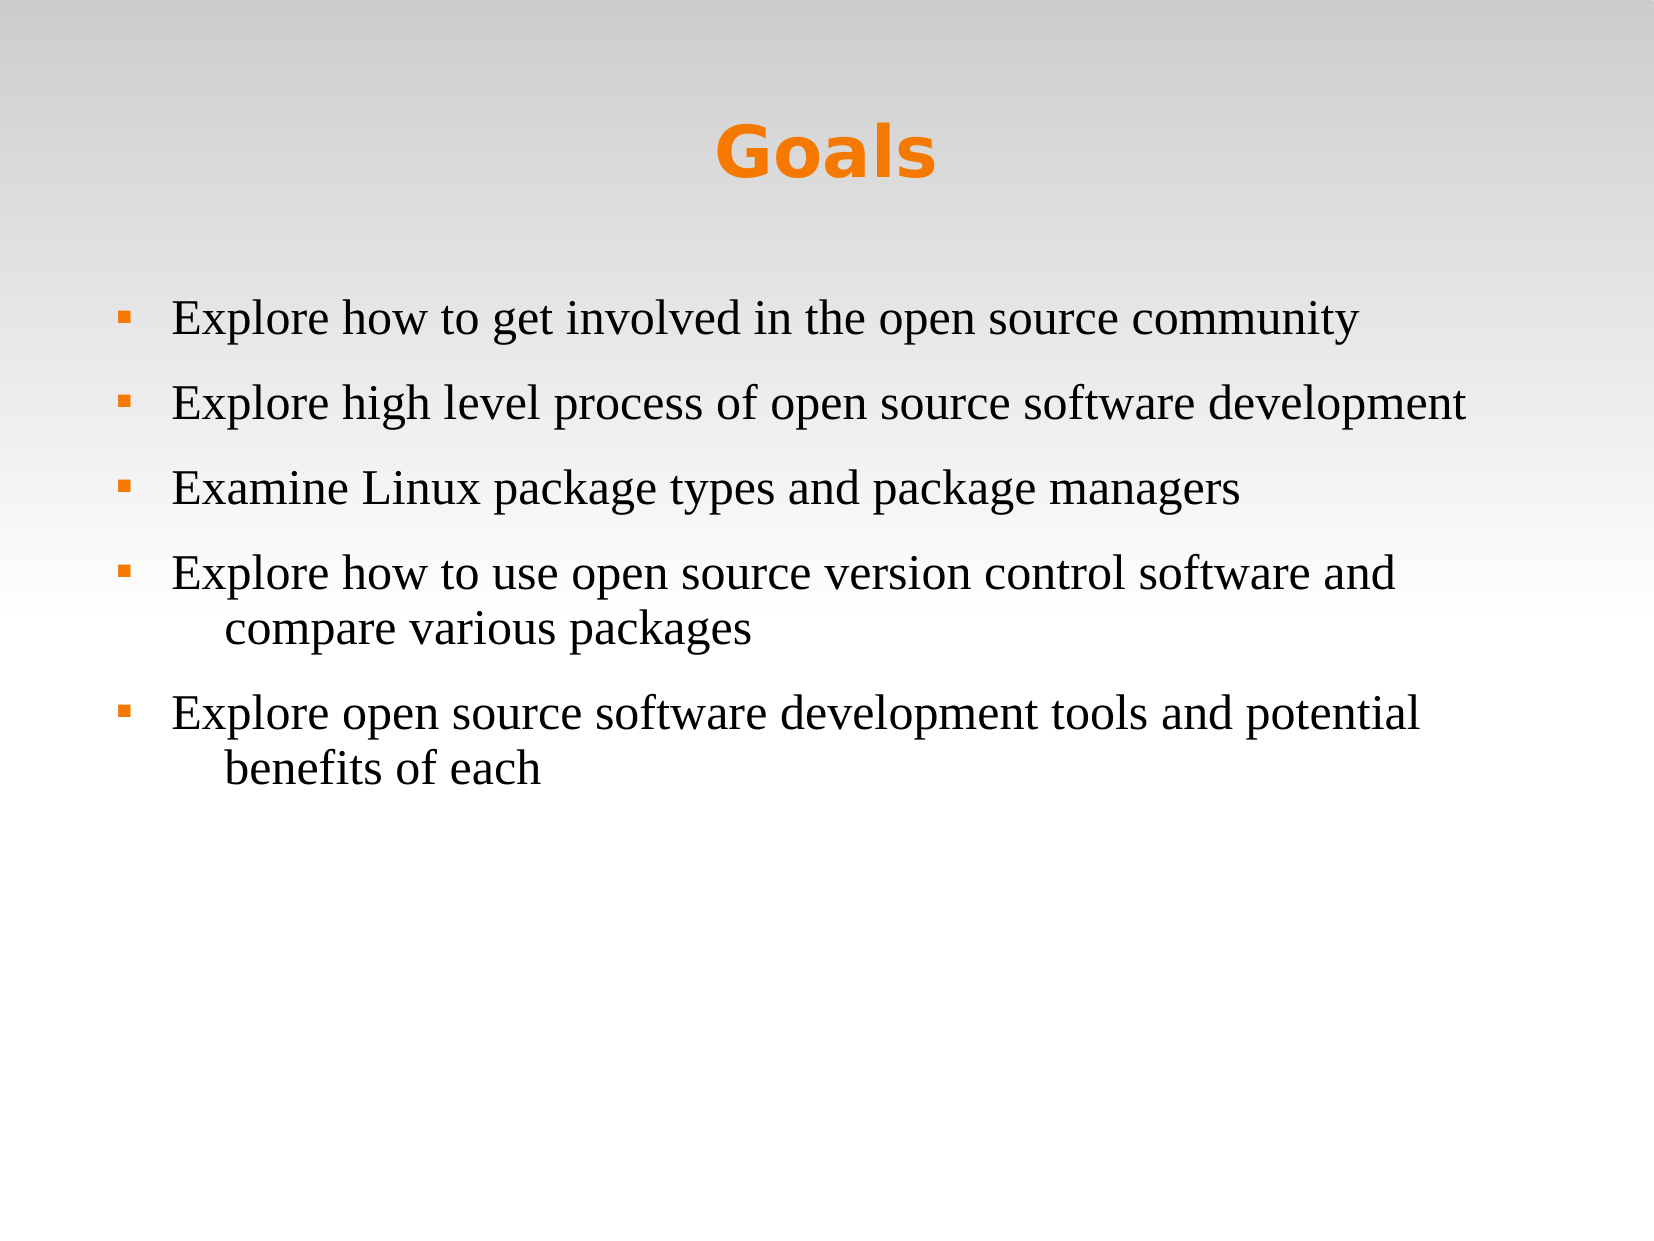

# Goals
Explore how to get involved in the open source community
Explore high level process of open source software development
Examine Linux package types and package managers
Explore how to use open source version control software and compare various packages
Explore open source software development tools and potential benefits of each